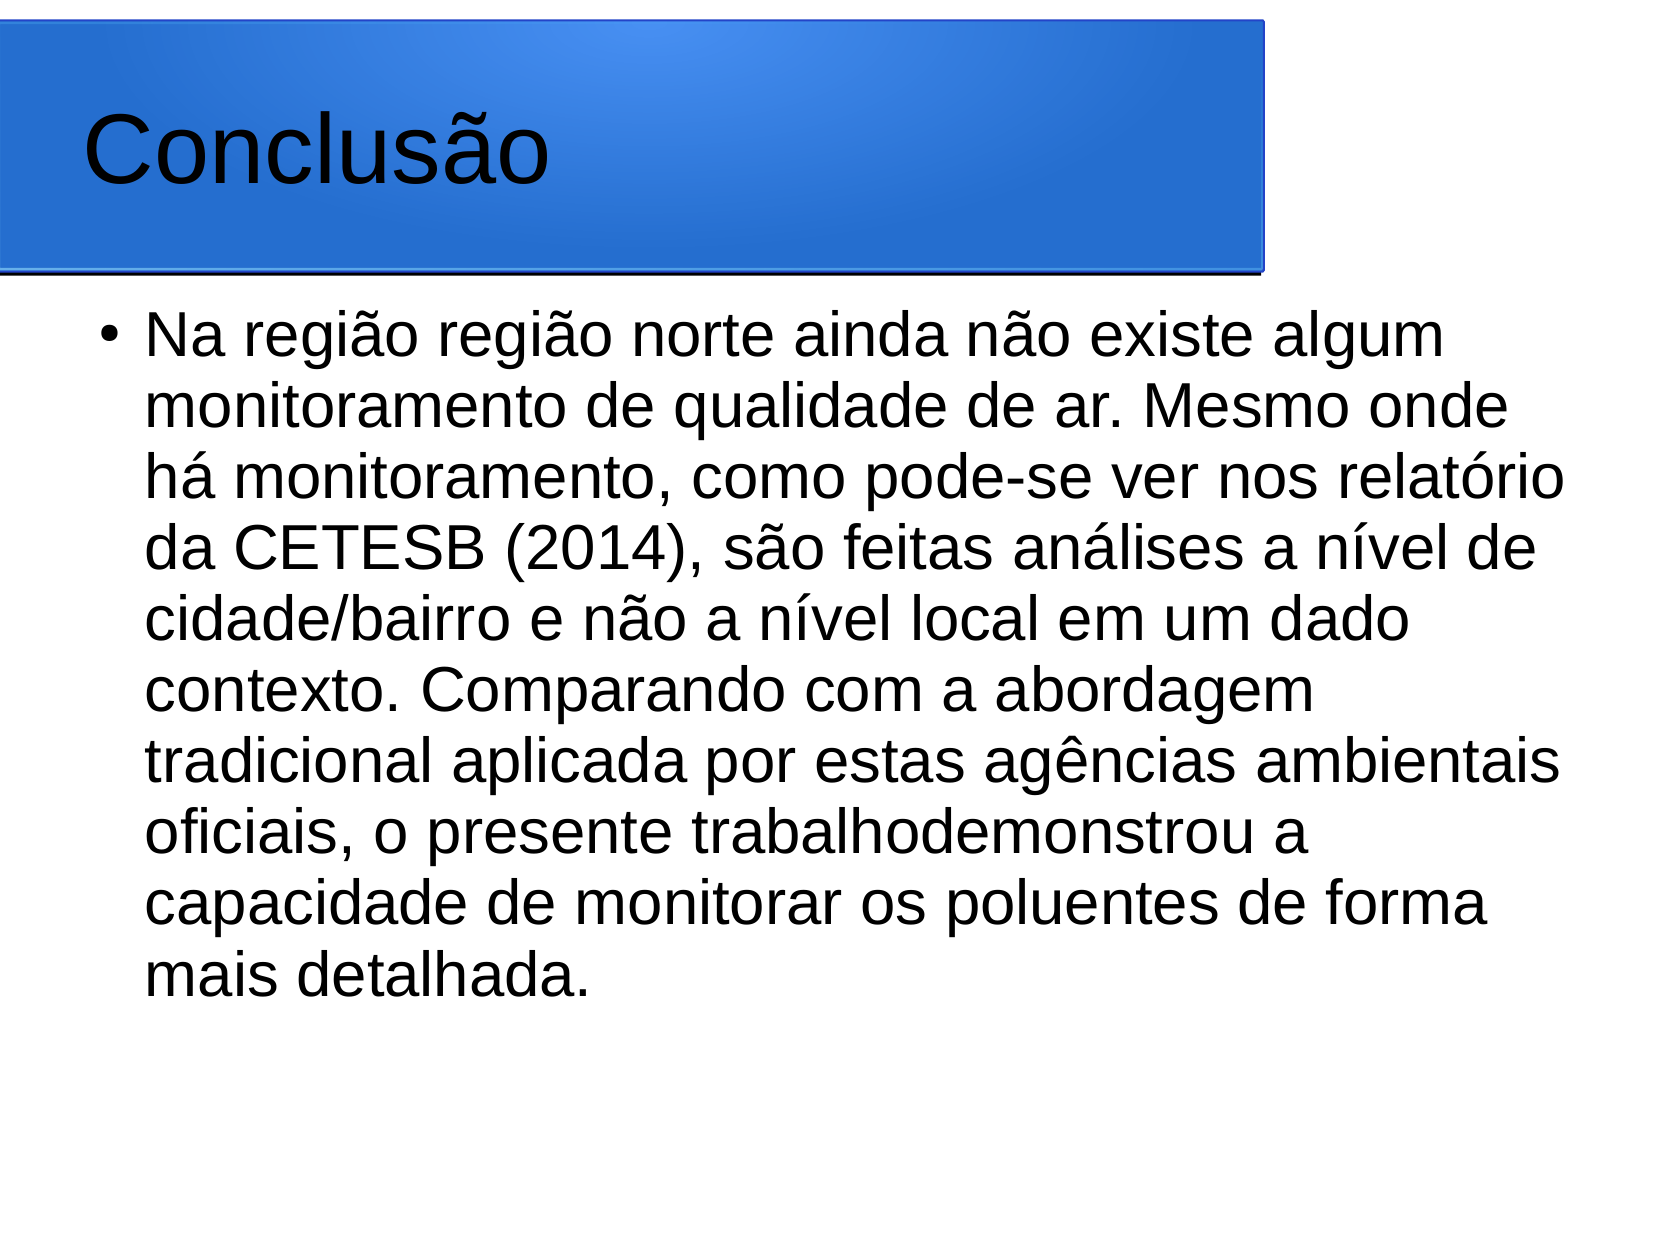

# Conclusão
Na região região norte ainda não existe algum monitoramento de qualidade de ar. Mesmo onde há monitoramento, como pode-se ver nos relatório da CETESB (2014), são feitas análises a nível de cidade/bairro e não a nível local em um dado contexto. Comparando com a abordagem tradicional aplicada por estas agências ambientais oficiais, o presente trabalhodemonstrou a capacidade de monitorar os poluentes de forma mais detalhada.